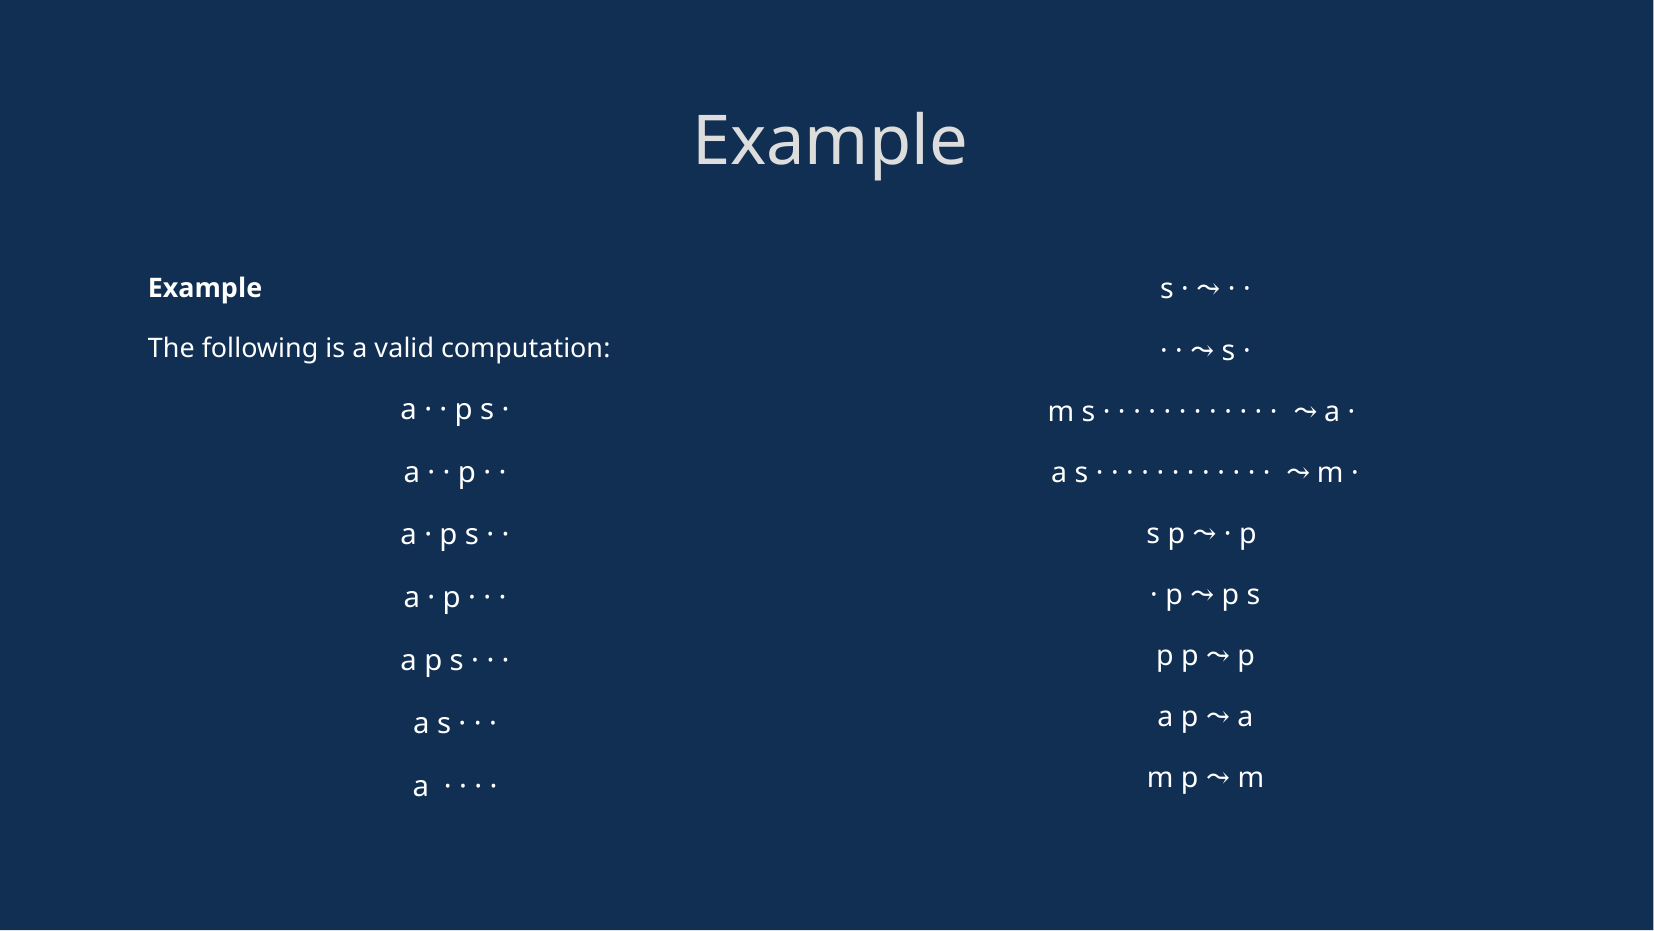

# Example
Example
The following is a valid computation:
a · · p s ·
a · · p · ·
a · p s · ·
a · p · · ·
a p s · · ·
a s · · ·
a · · · ·
s · ⤳ · ·
· · ⤳ s ·
m s · · · · · · · · · · · · ⤳ a ·
a s · · · · · · · · · · · · ⤳ m ·
s p ⤳ · p
· p ⤳ p s
p p ⤳ p
a p ⤳ a
m p ⤳ m